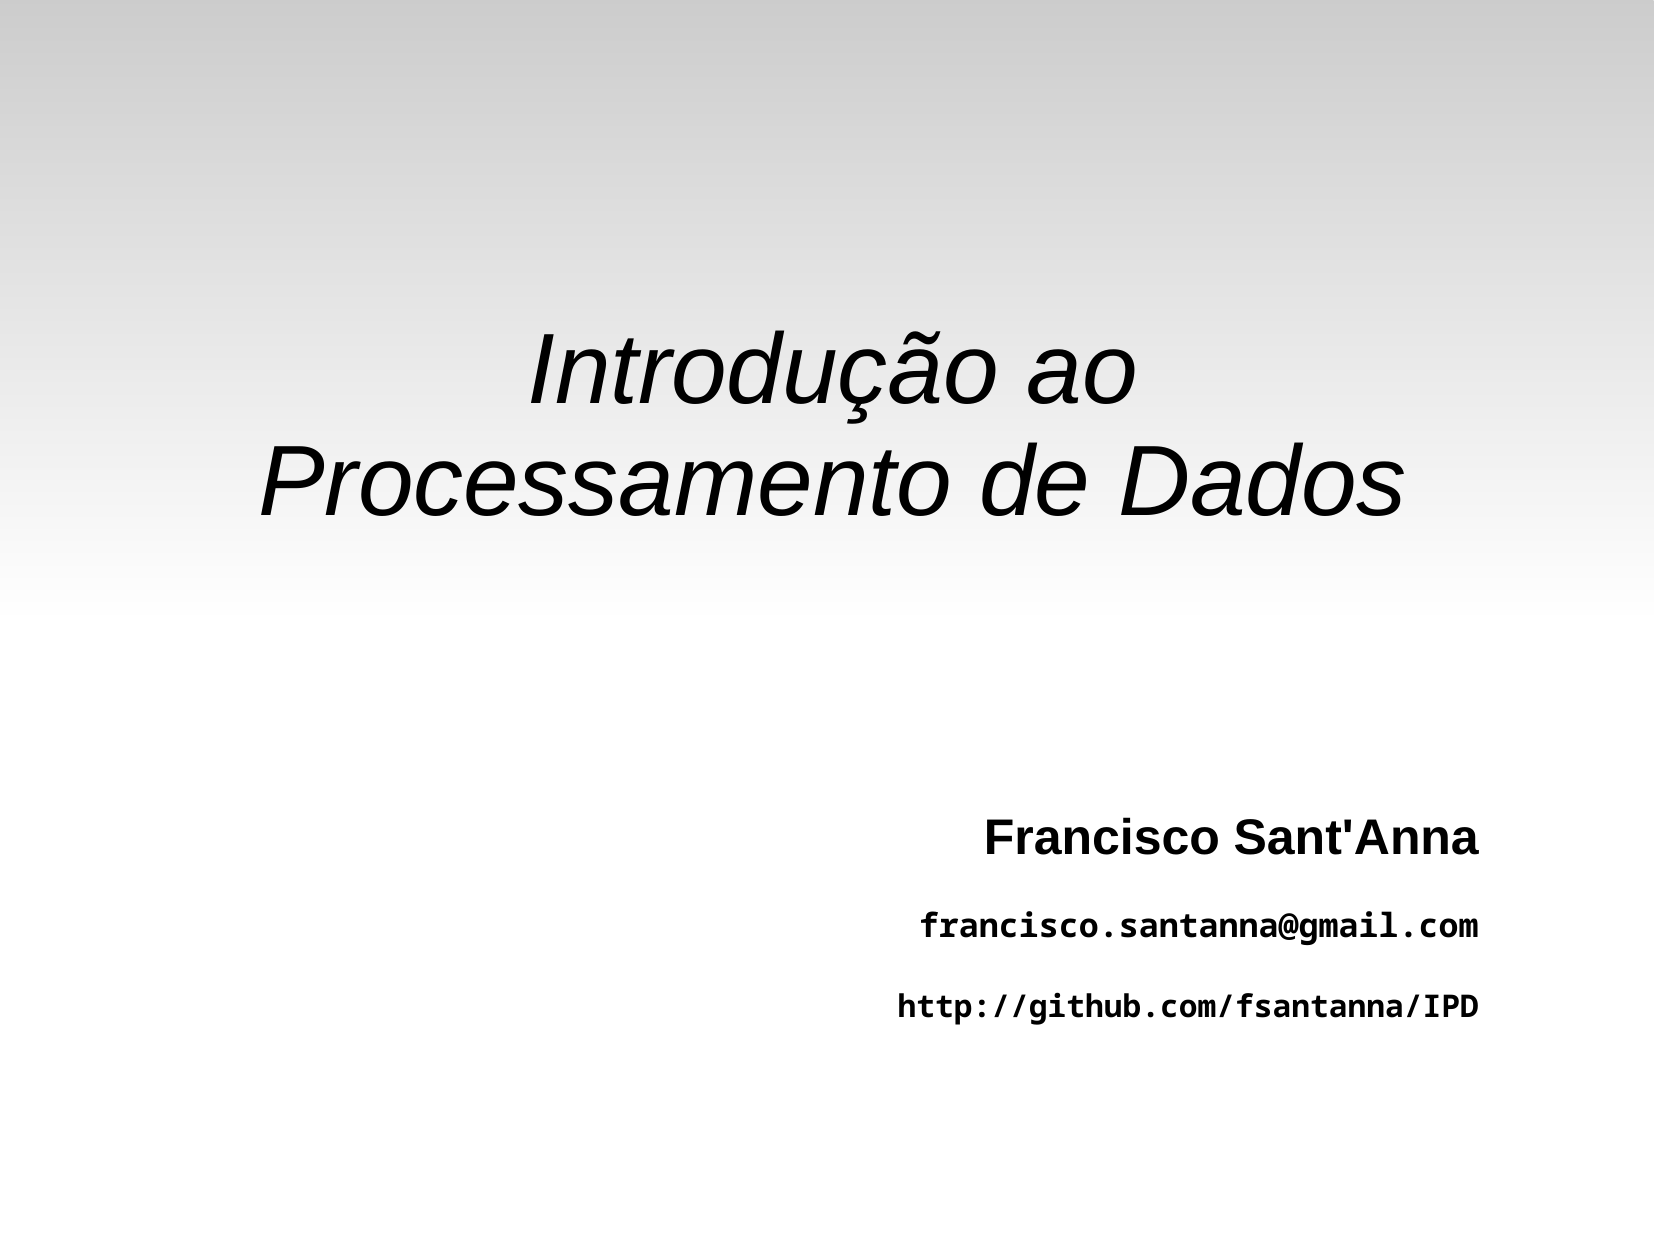

# Introdução ao
Processamento de Dados
Francisco Sant'Anna
francisco.santanna@gmail.com
http://github.com/fsantanna/IPD